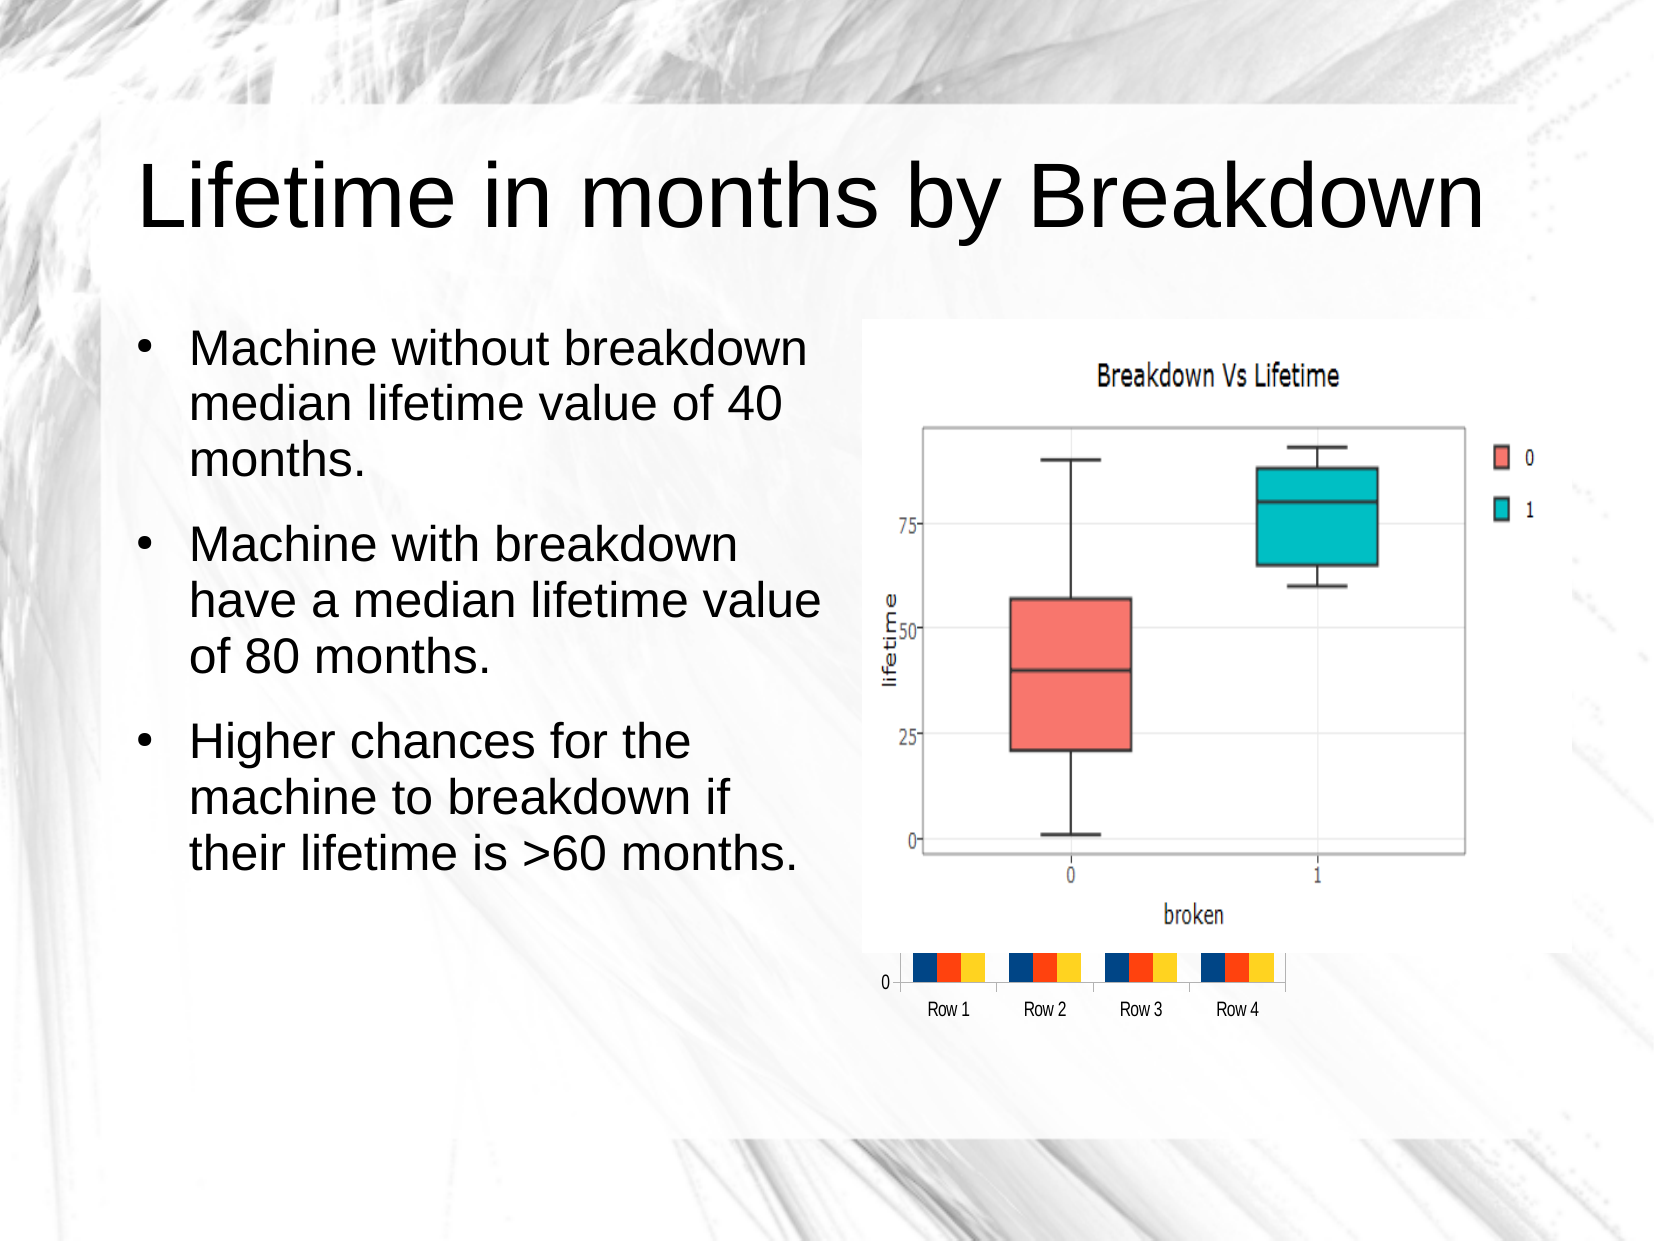

# Lifetime in months by Breakdown
Machine without breakdown median lifetime value of 40 months.
Machine with breakdown have a median lifetime value of 80 months.
Higher chances for the machine to breakdown if their lifetime is >60 months.
### Chart
| Category | Column 1 | Column 2 | Column 3 |
|---|---|---|---|
| Row 1 | 9.1 | 3.2 | 4.54 |
| Row 2 | 2.4 | 8.8 | 9.65 |
| Row 3 | 3.1 | 1.5 | 3.7 |
| Row 4 | 4.3 | 9.02 | 6.2 |